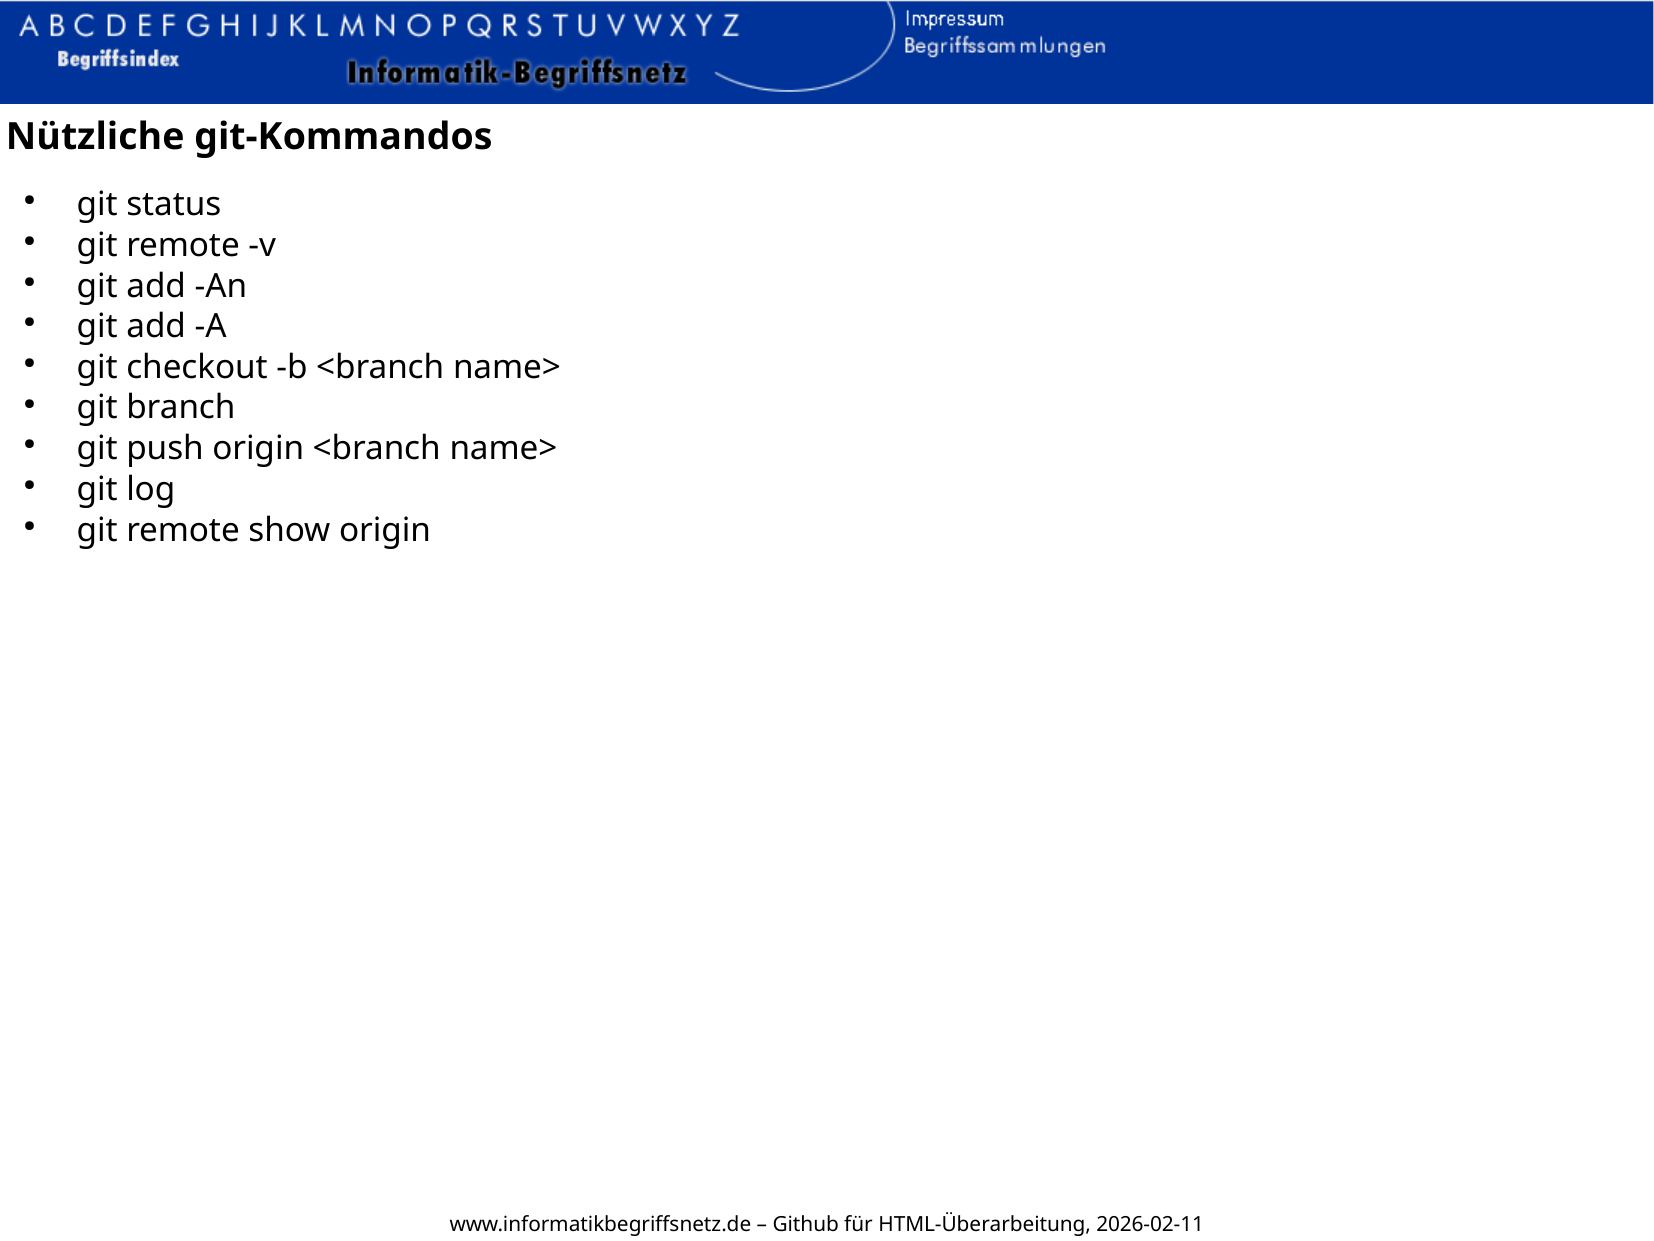

# Nützliche git-Kommandos
git status
git remote -v
git add -An
git add -A
git checkout -b <branch name>
git branch
git push origin <branch name>
git log
git remote show origin